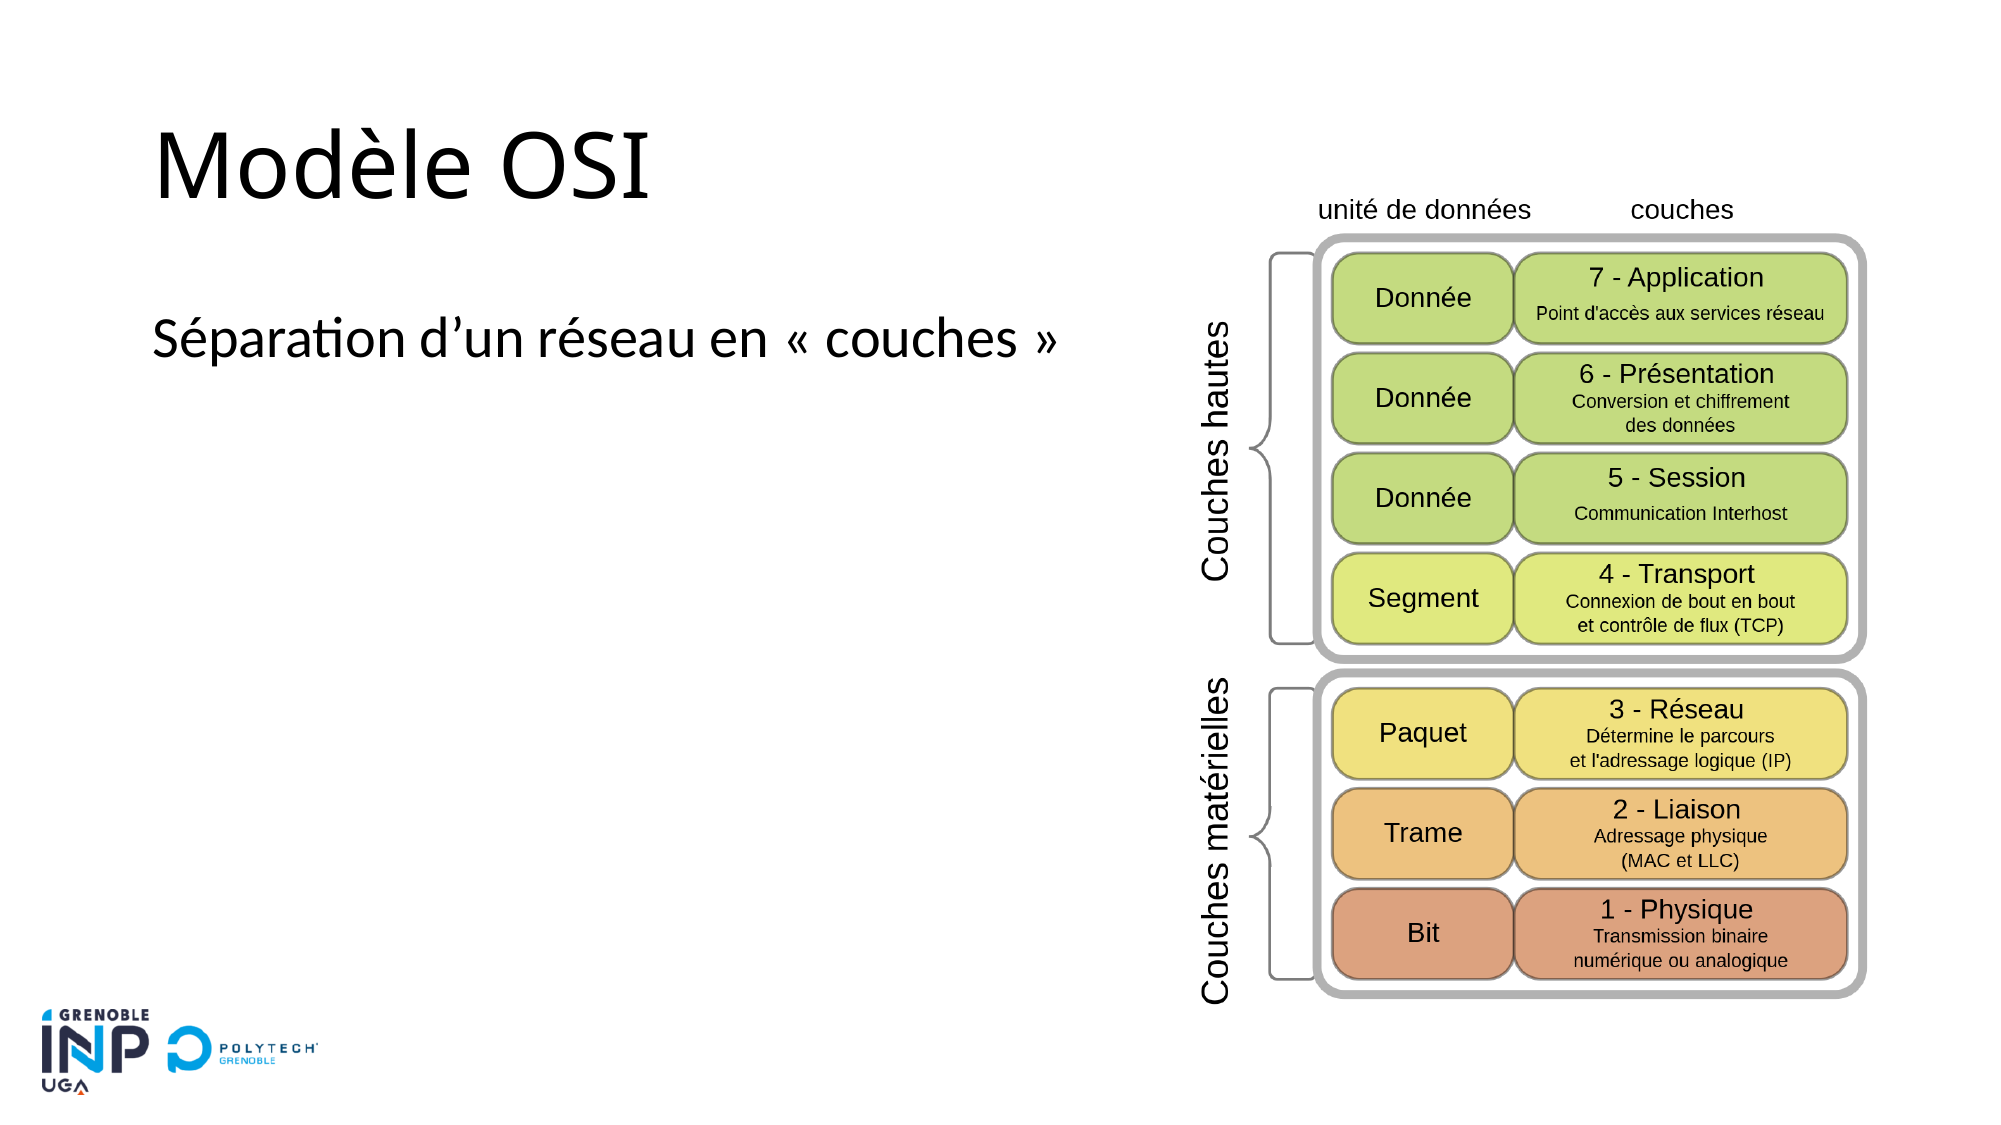

# Modèle OSI
Séparation d’un réseau en « couches »